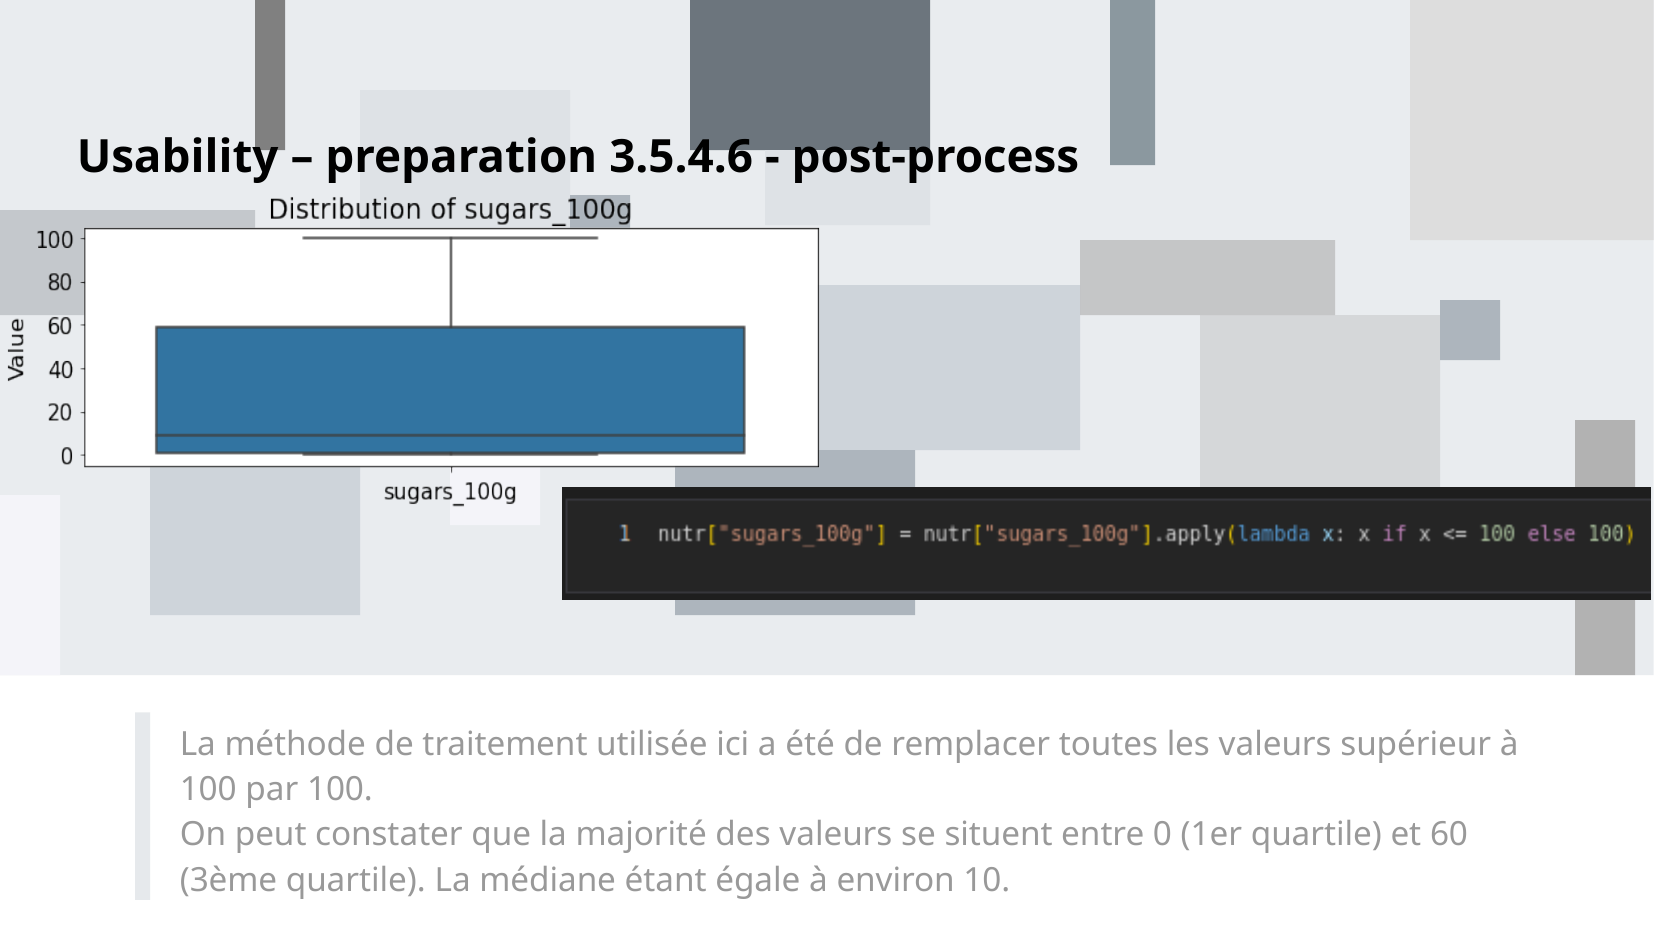

# Usability – preparation 3.5.4.6 - post-process
La méthode de traitement utilisée ici a été de remplacer toutes les valeurs supérieur à 100 par 100.
On peut constater que la majorité des valeurs se situent entre 0 (1er quartile) et 60 (3ème quartile). La médiane étant égale à environ 10.